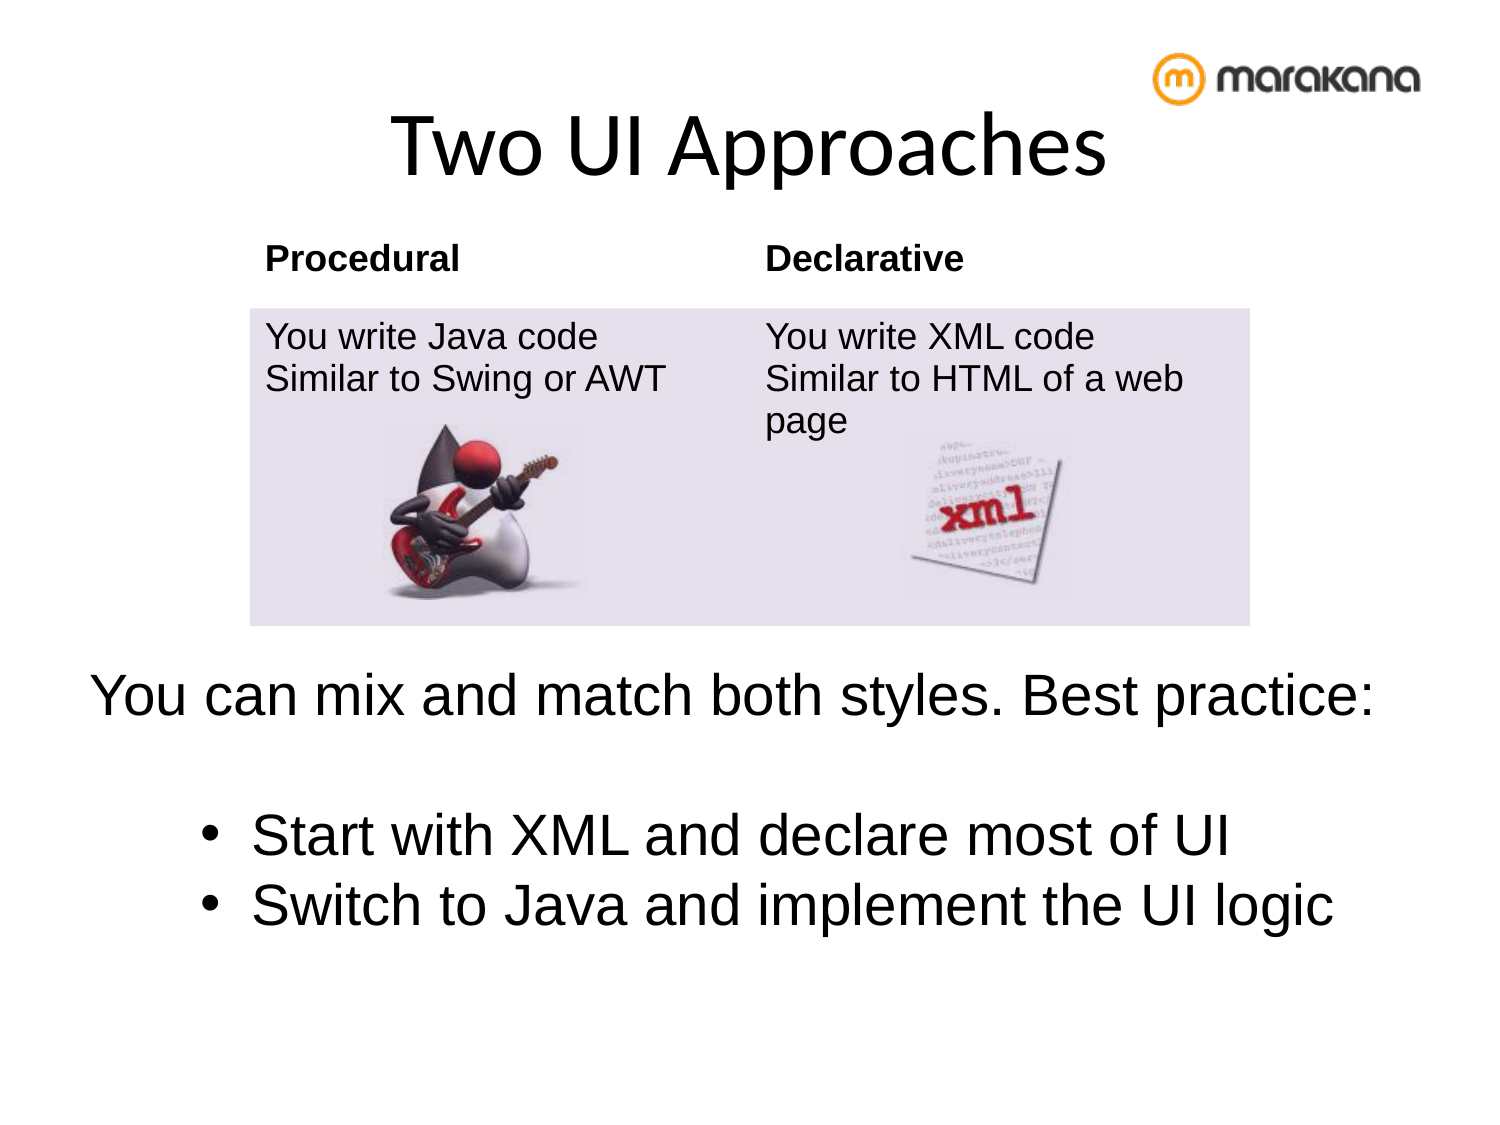

# Two UI Approaches
| Procedural | Declarative |
| --- | --- |
| You write Java code Similar to Swing or AWT | You write XML code Similar to HTML of a web page |
You can mix and match both styles. Best practice:
 Start with XML and declare most of UI
 Switch to Java and implement the UI logic